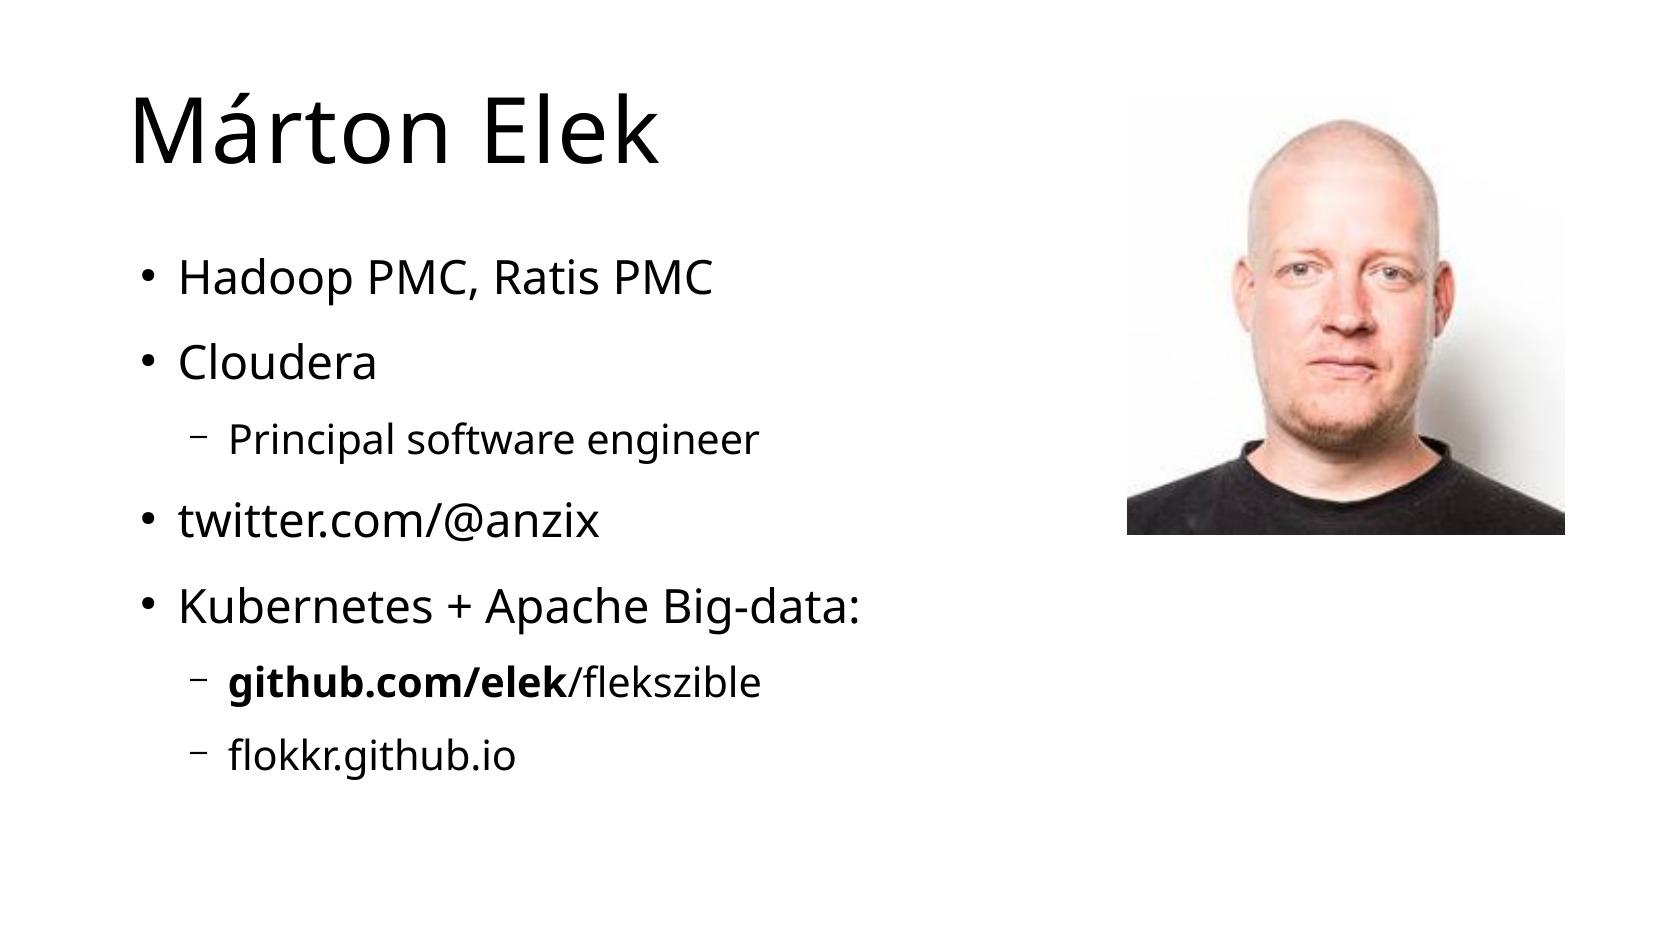

# Márton Elek
Hadoop PMC, Ratis PMC
Cloudera
Principal software engineer
twitter.com/@anzix
Kubernetes + Apache Big-data:
github.com/elek/flekszible
flokkr.github.io